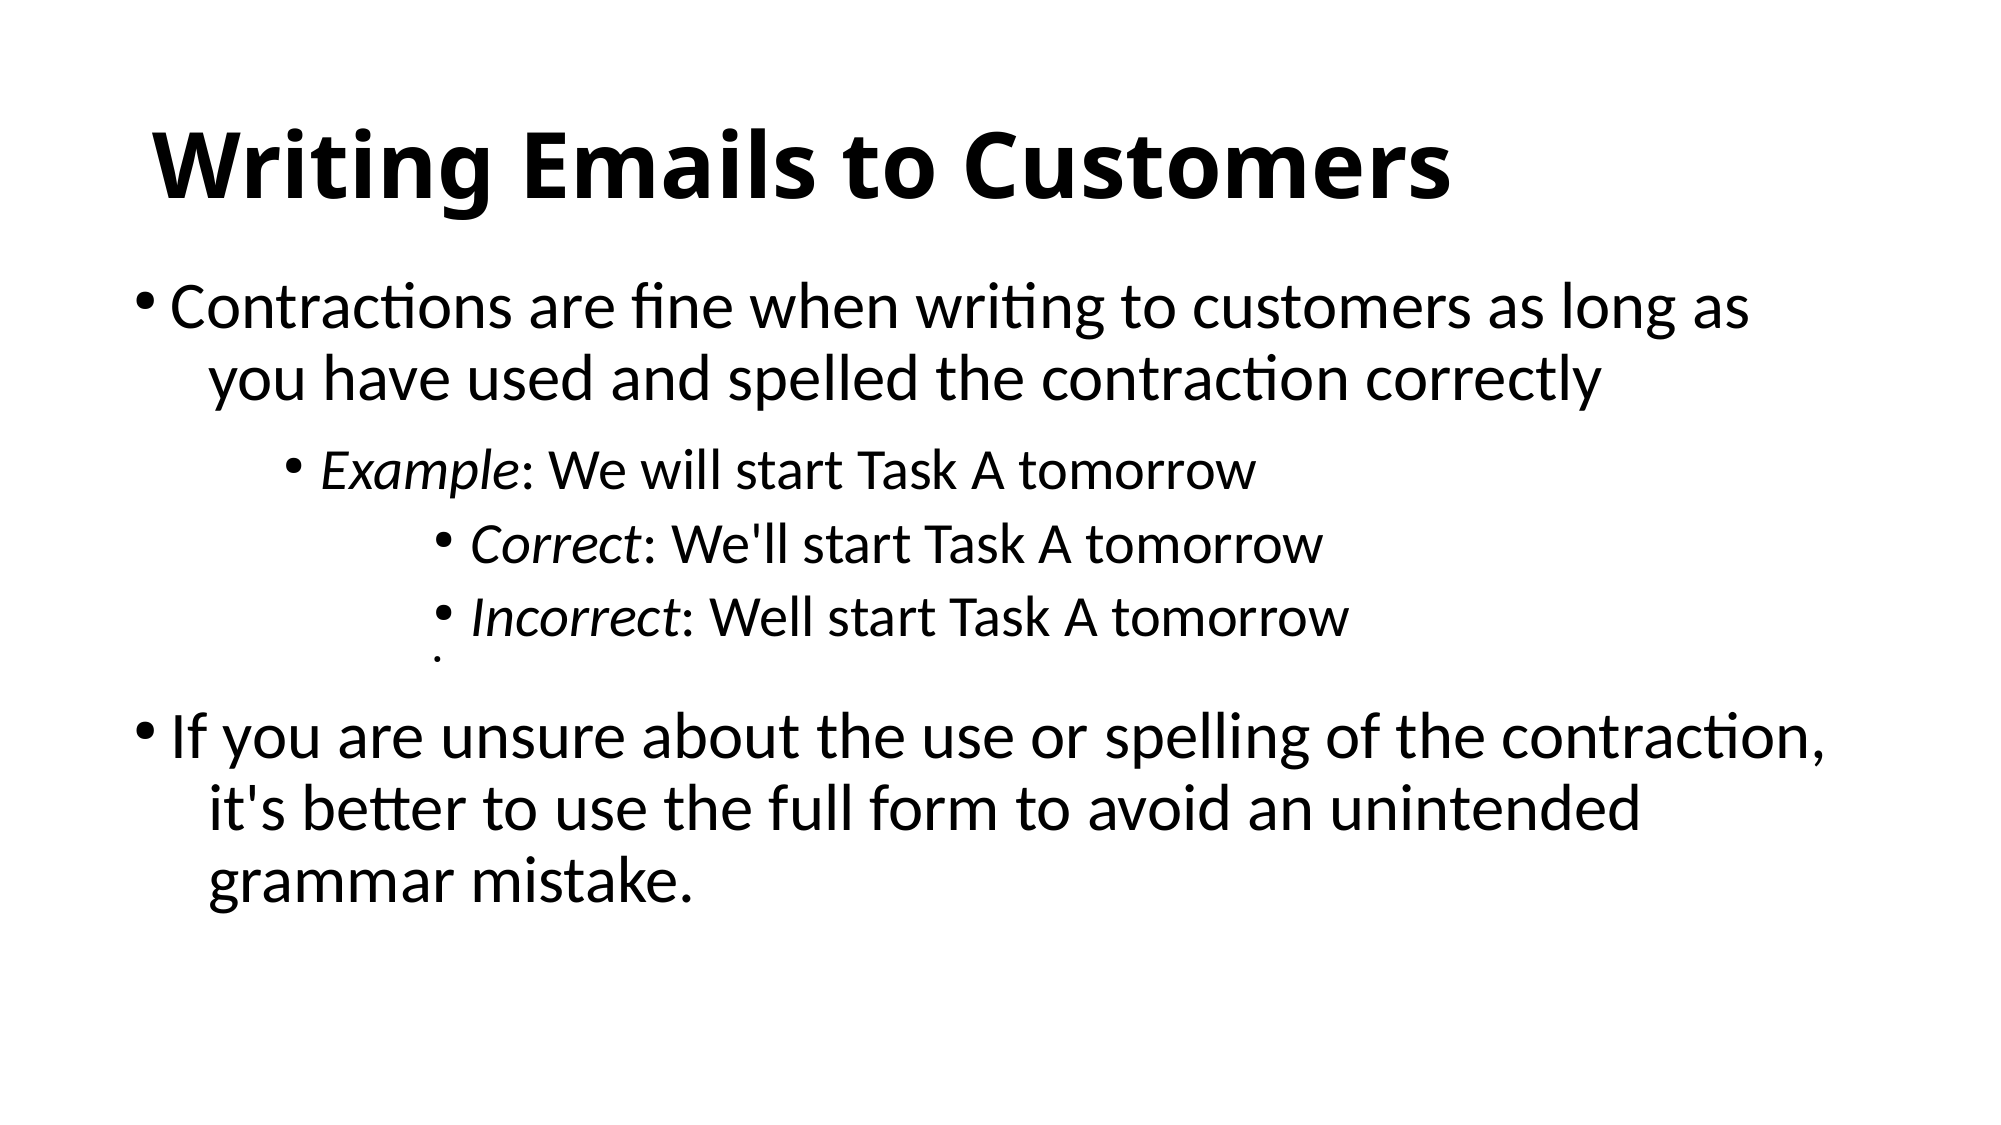

# Writing Emails to Customers
Contractions are fine when writing to customers as long as you have used and spelled the contraction correctly
Example: We will start Task A tomorrow
Correct: We'll start Task A tomorrow
Incorrect: Well start Task A tomorrow
If you are unsure about the use or spelling of the contraction, it's better to use the full form to avoid an unintended grammar mistake.